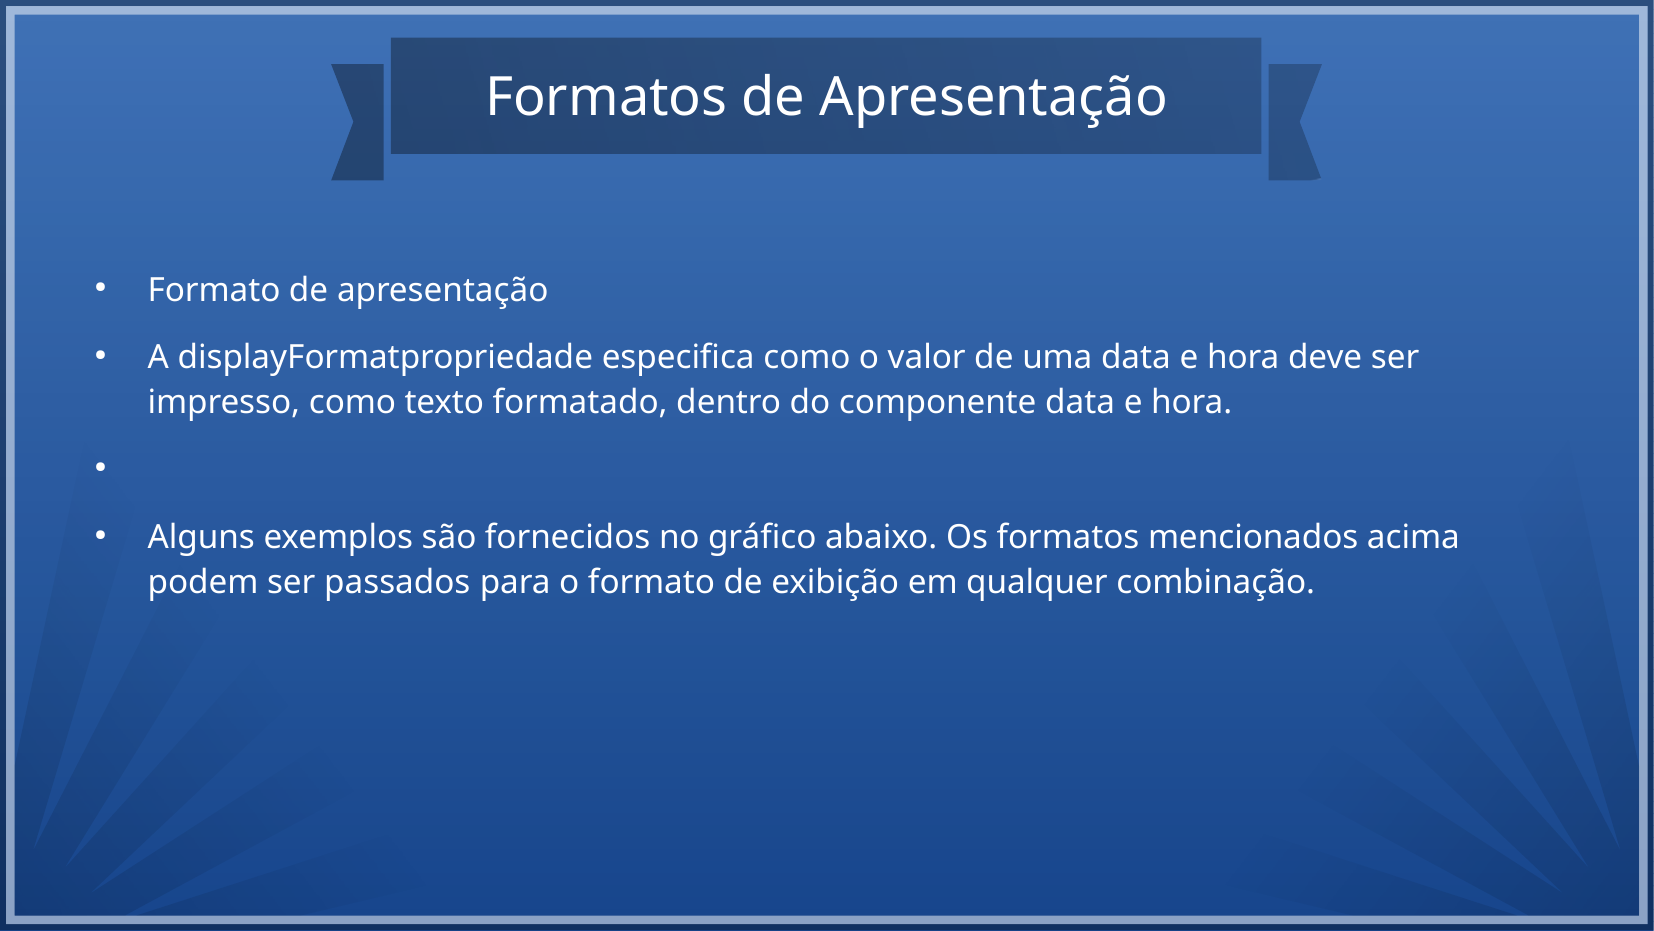

# Formatos de Apresentação
Formato de apresentação
A displayFormatpropriedade especifica como o valor de uma data e hora deve ser impresso, como texto formatado, dentro do componente data e hora.
Alguns exemplos são fornecidos no gráfico abaixo. Os formatos mencionados acima podem ser passados ​​para o formato de exibição em qualquer combinação.